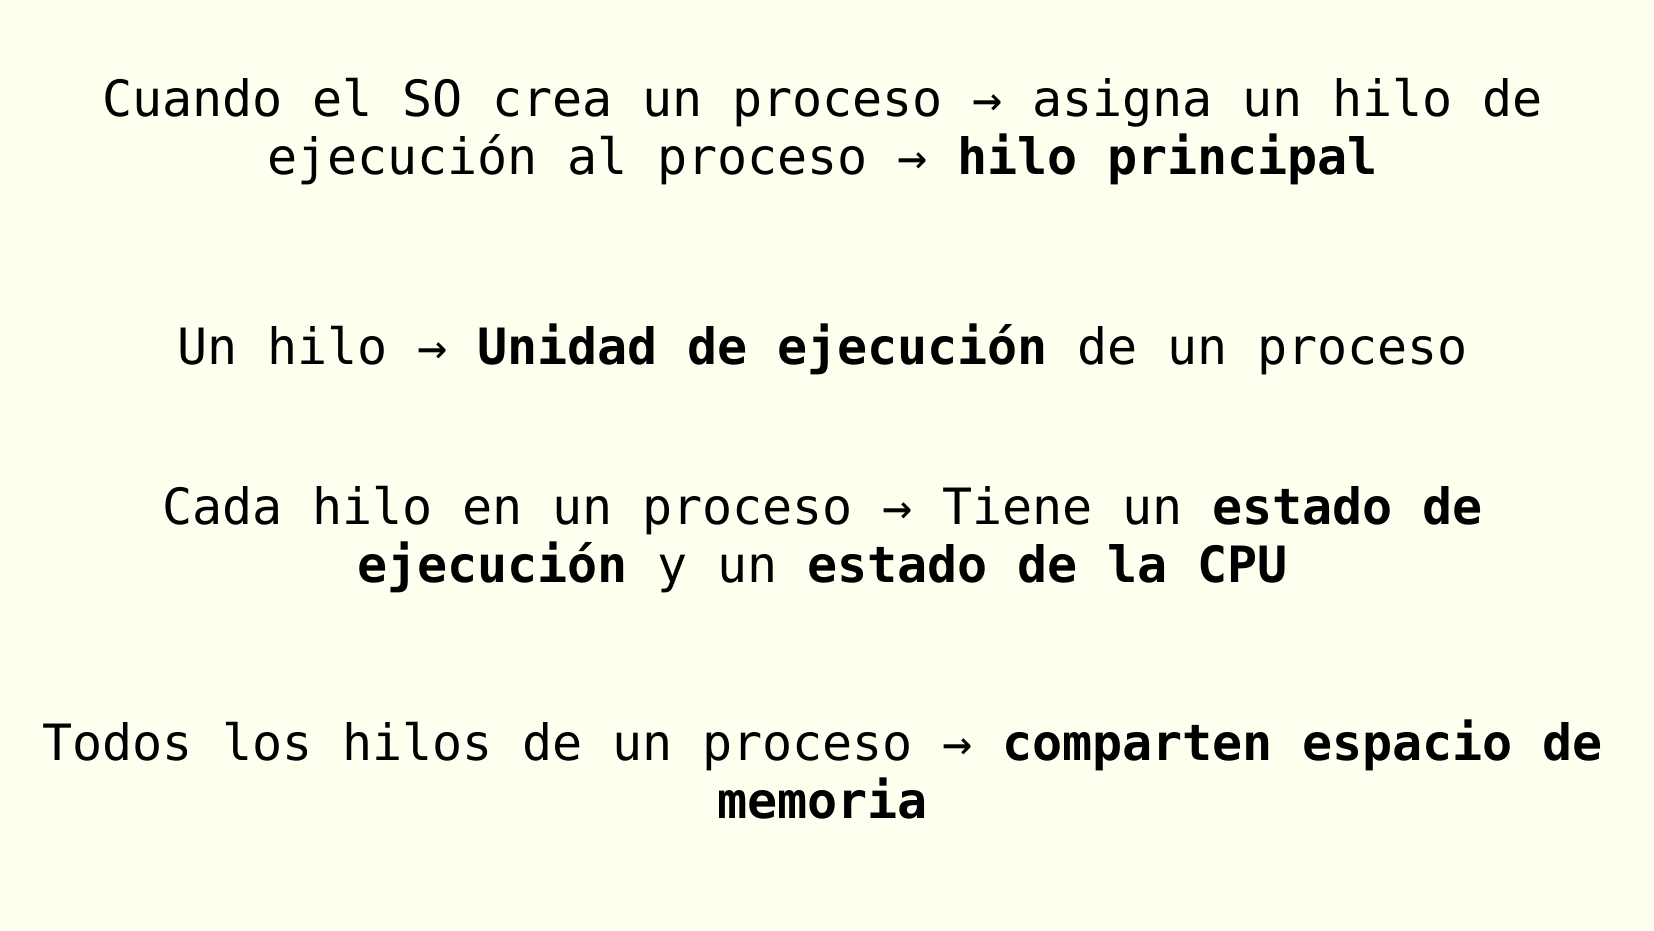

Cuando el SO crea un proceso → asigna un hilo de ejecución al proceso → hilo principal
Un hilo → Unidad de ejecución de un proceso
Cada hilo en un proceso → Tiene un estado de ejecución y un estado de la CPU
Todos los hilos de un proceso → comparten espacio de memoria